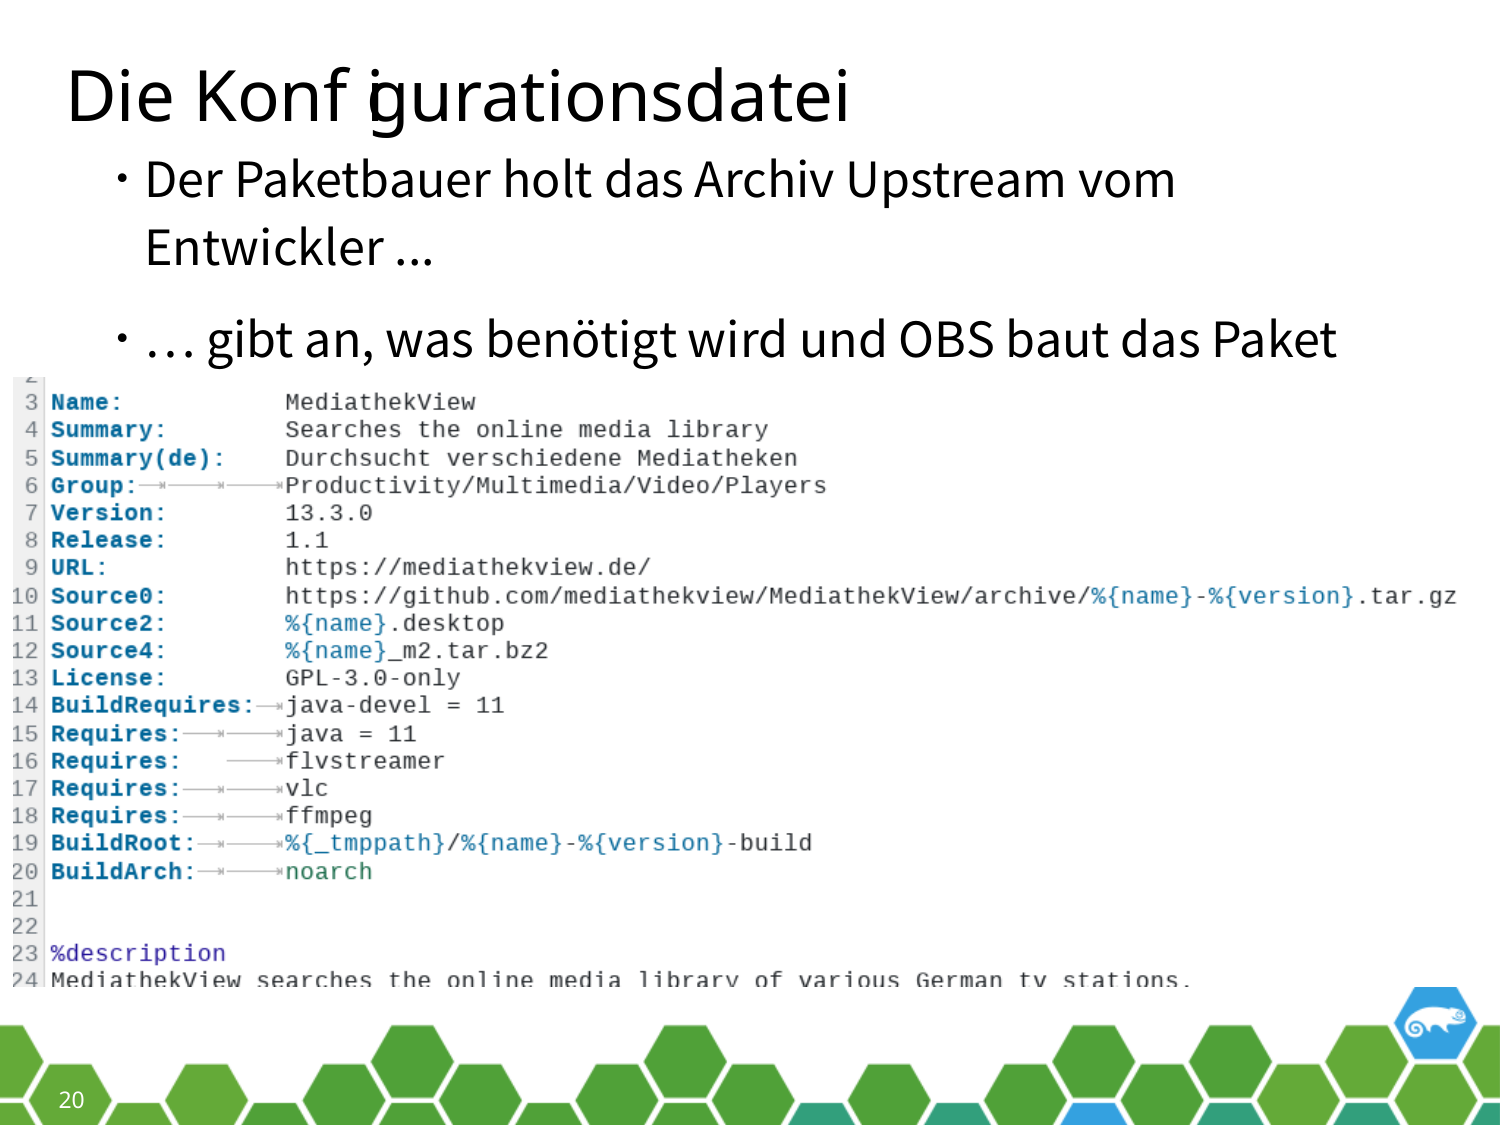

# Die Konfigurationsdatei
Der Paketbauer holt das Archiv Upstream vom Entwickler ...
… gibt an, was benötigt wird und OBS baut das Paket